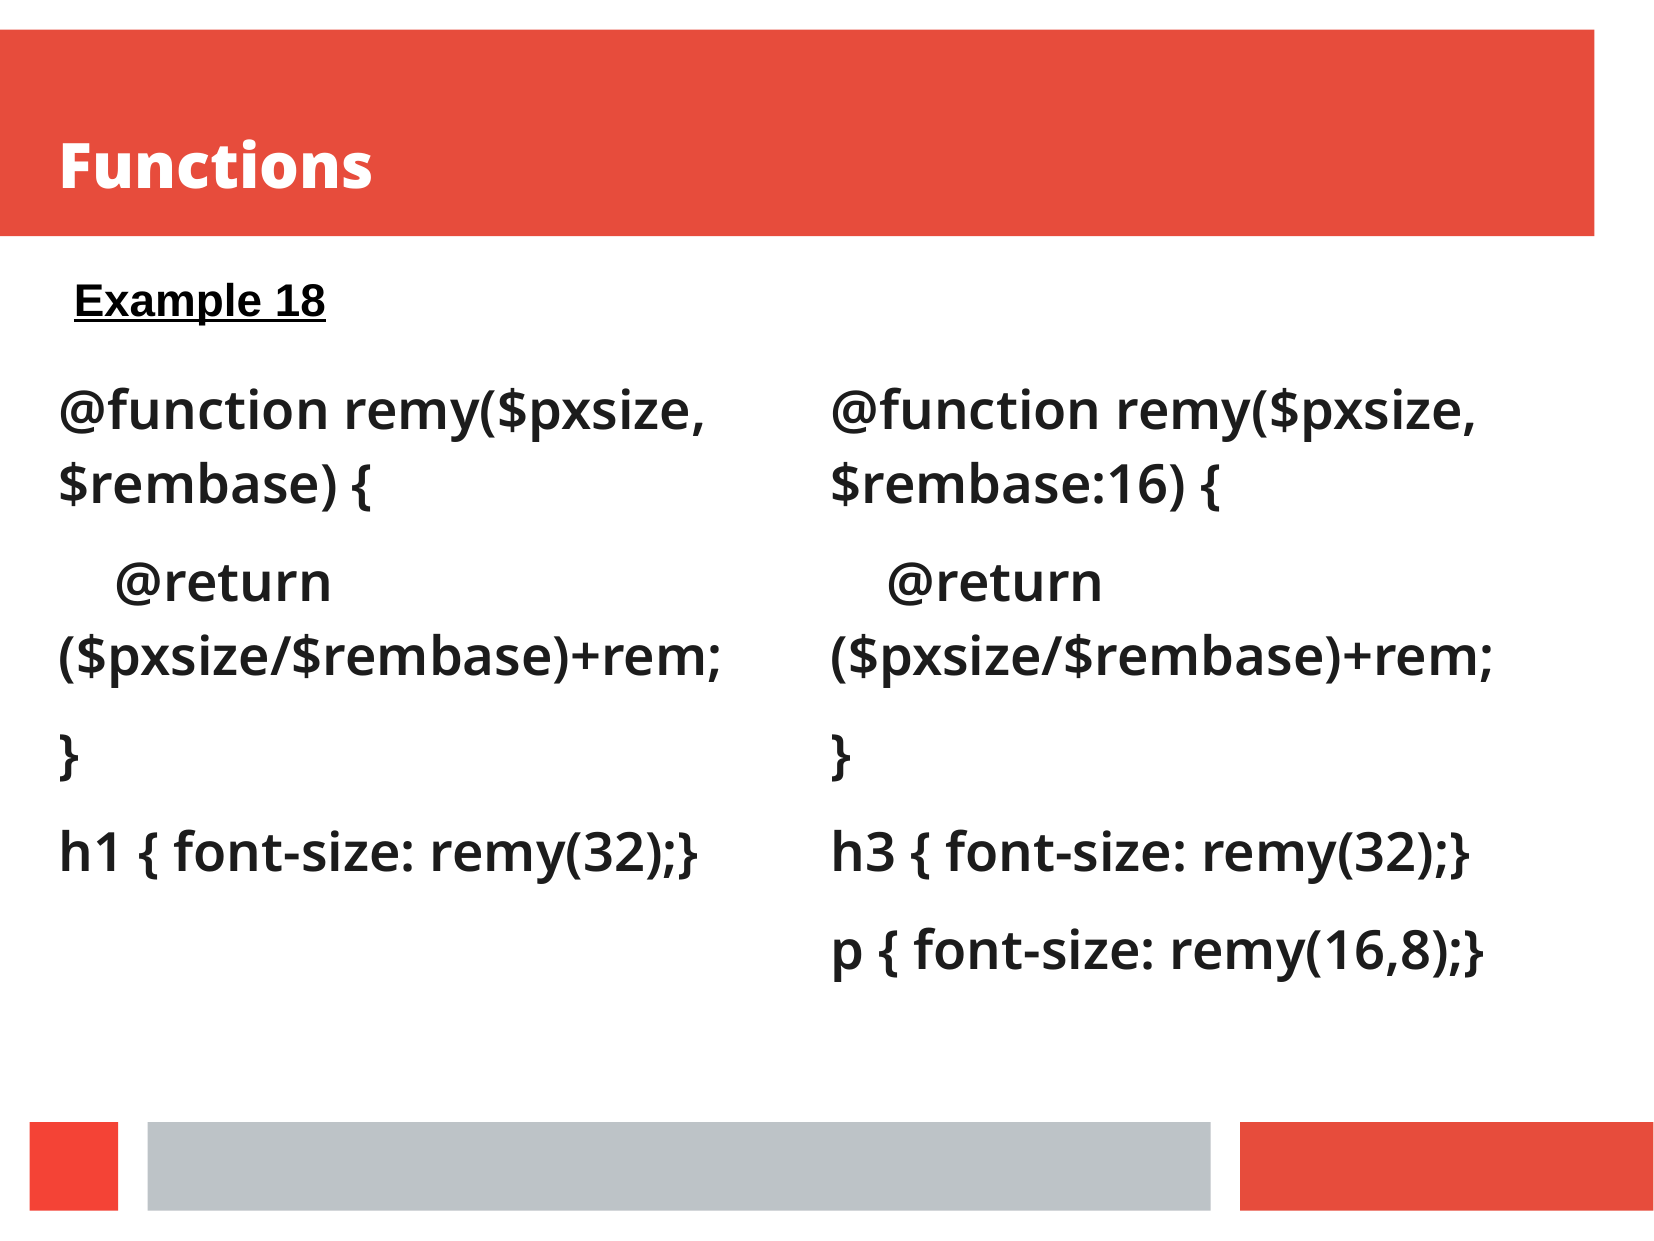

# Functions
Example 18
@function remy($pxsize,$rembase) {
 @return ($pxsize/$rembase)+rem;
}
h1 { font-size: remy(32);}
@function remy($pxsize,$rembase:16) {
 @return ($pxsize/$rembase)+rem;
}
h3 { font-size: remy(32);}
p { font-size: remy(16,8);}